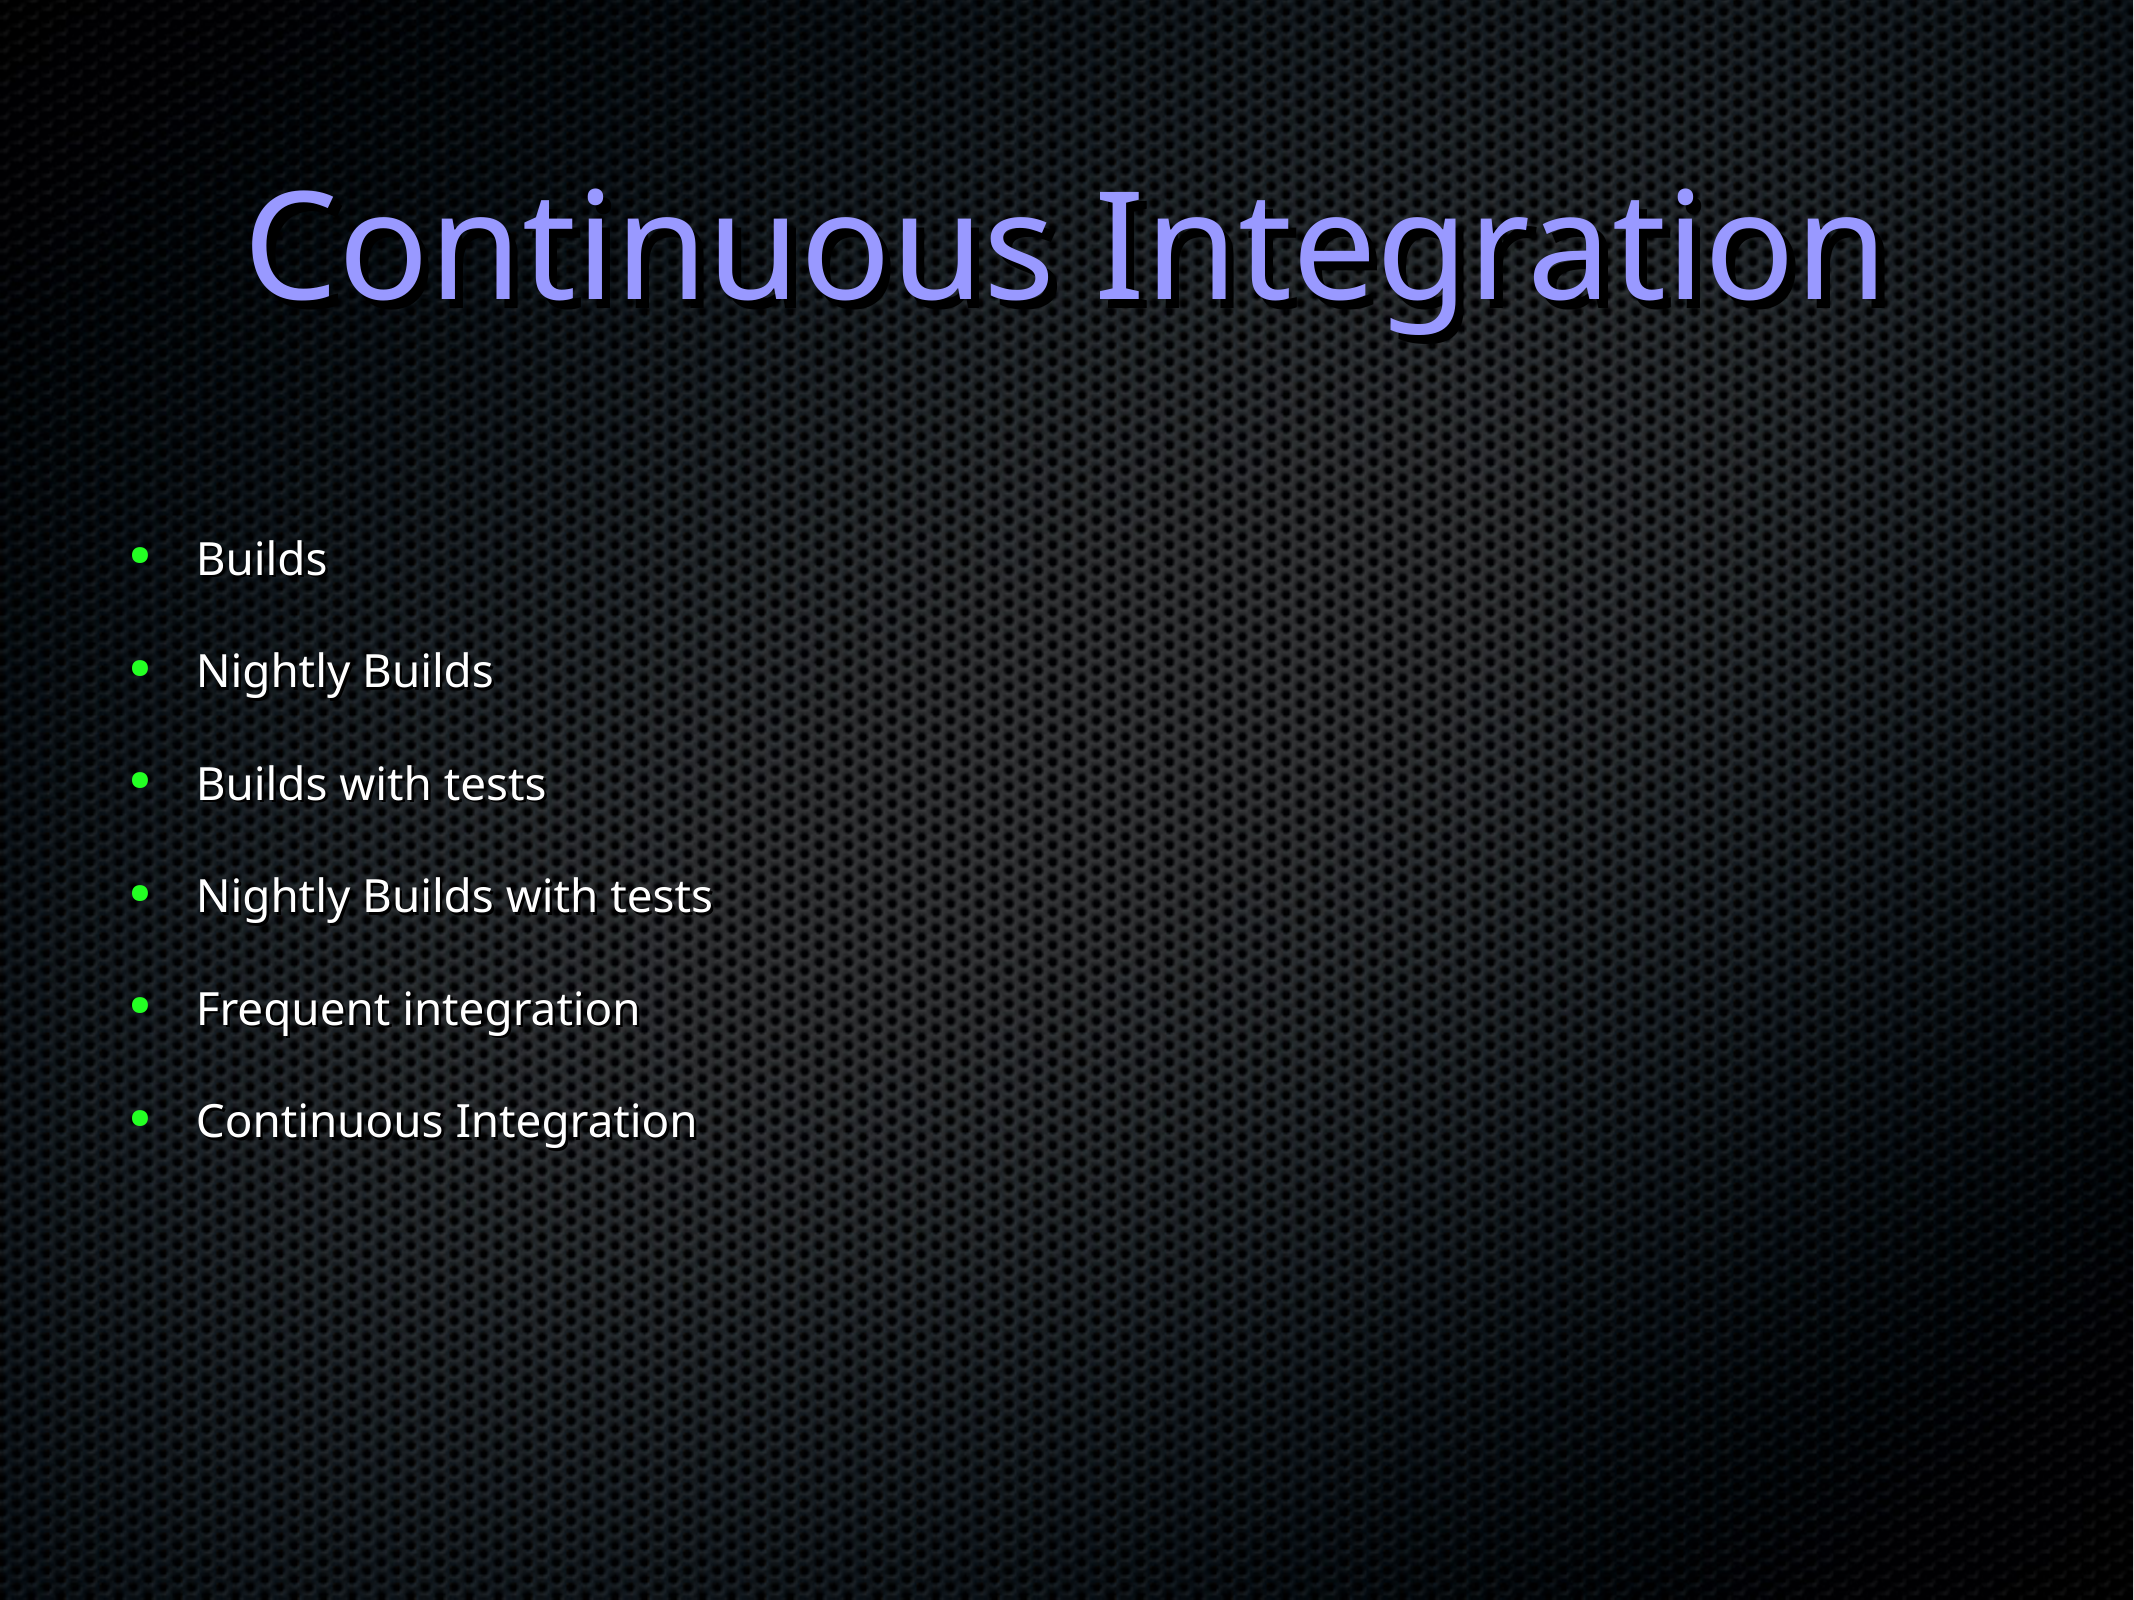

# Continuous Integration
Builds
Nightly Builds
Builds with tests
Nightly Builds with tests
Frequent integration
Continuous Integration